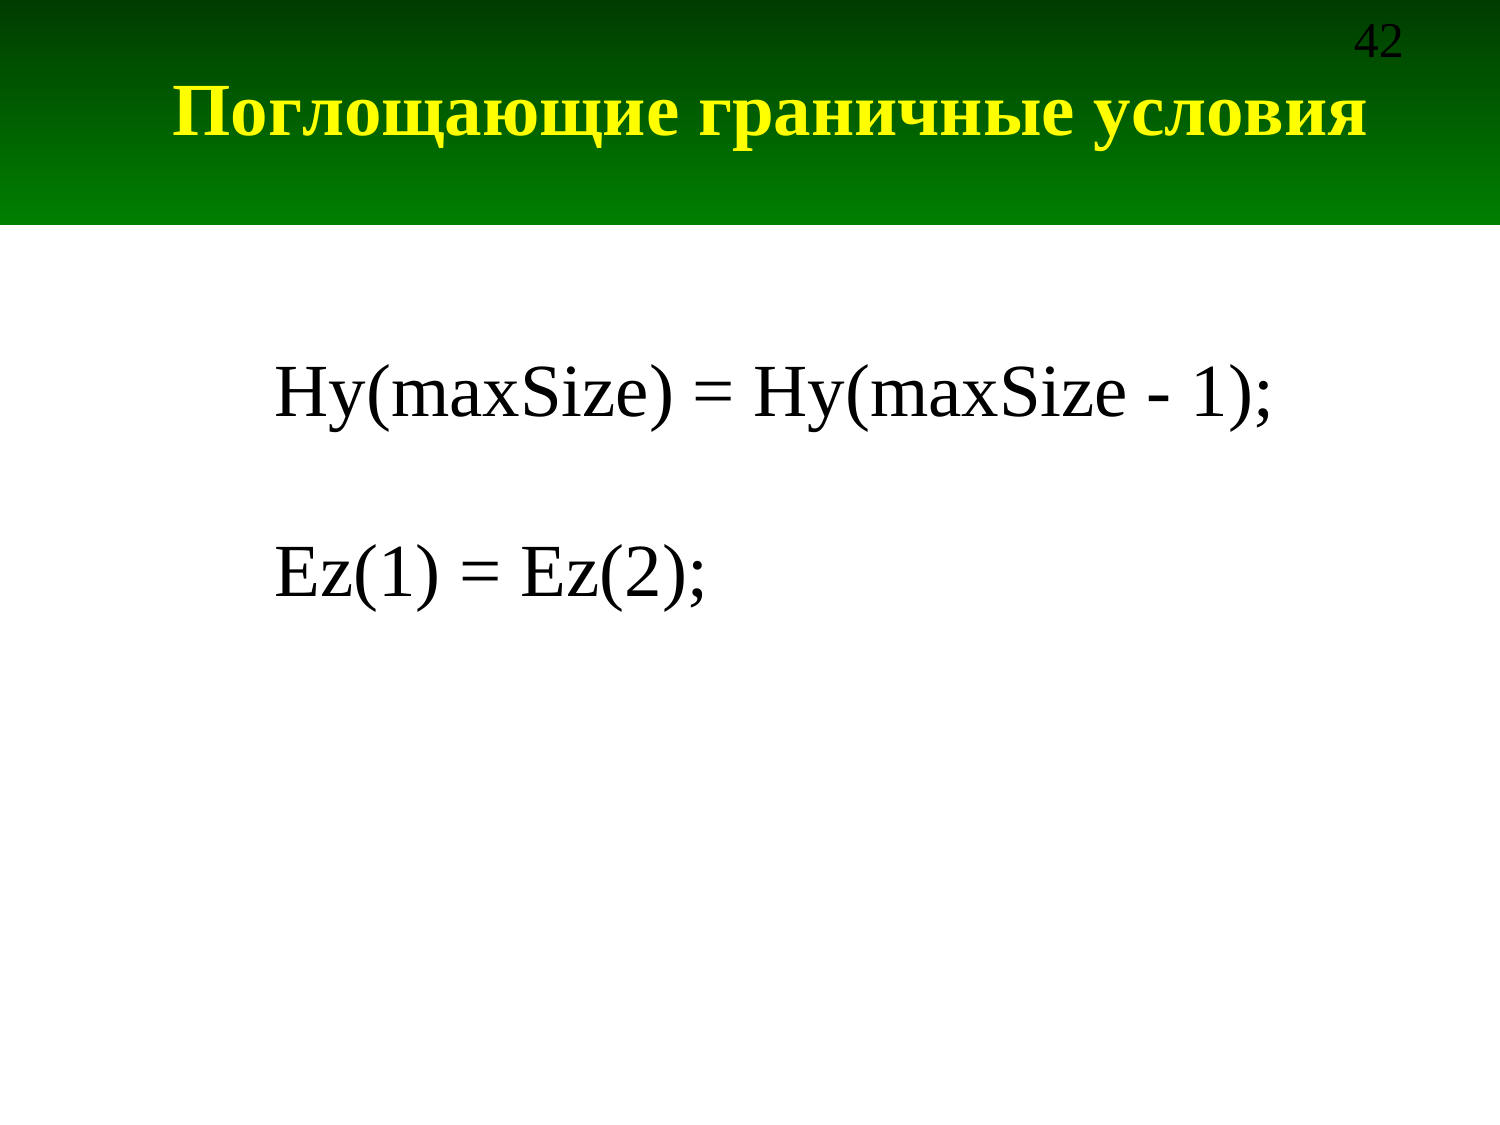

# Поглощающие граничные условия
Hy(maxSize) = Hy(maxSize - 1);
Ez(1) = Ez(2);